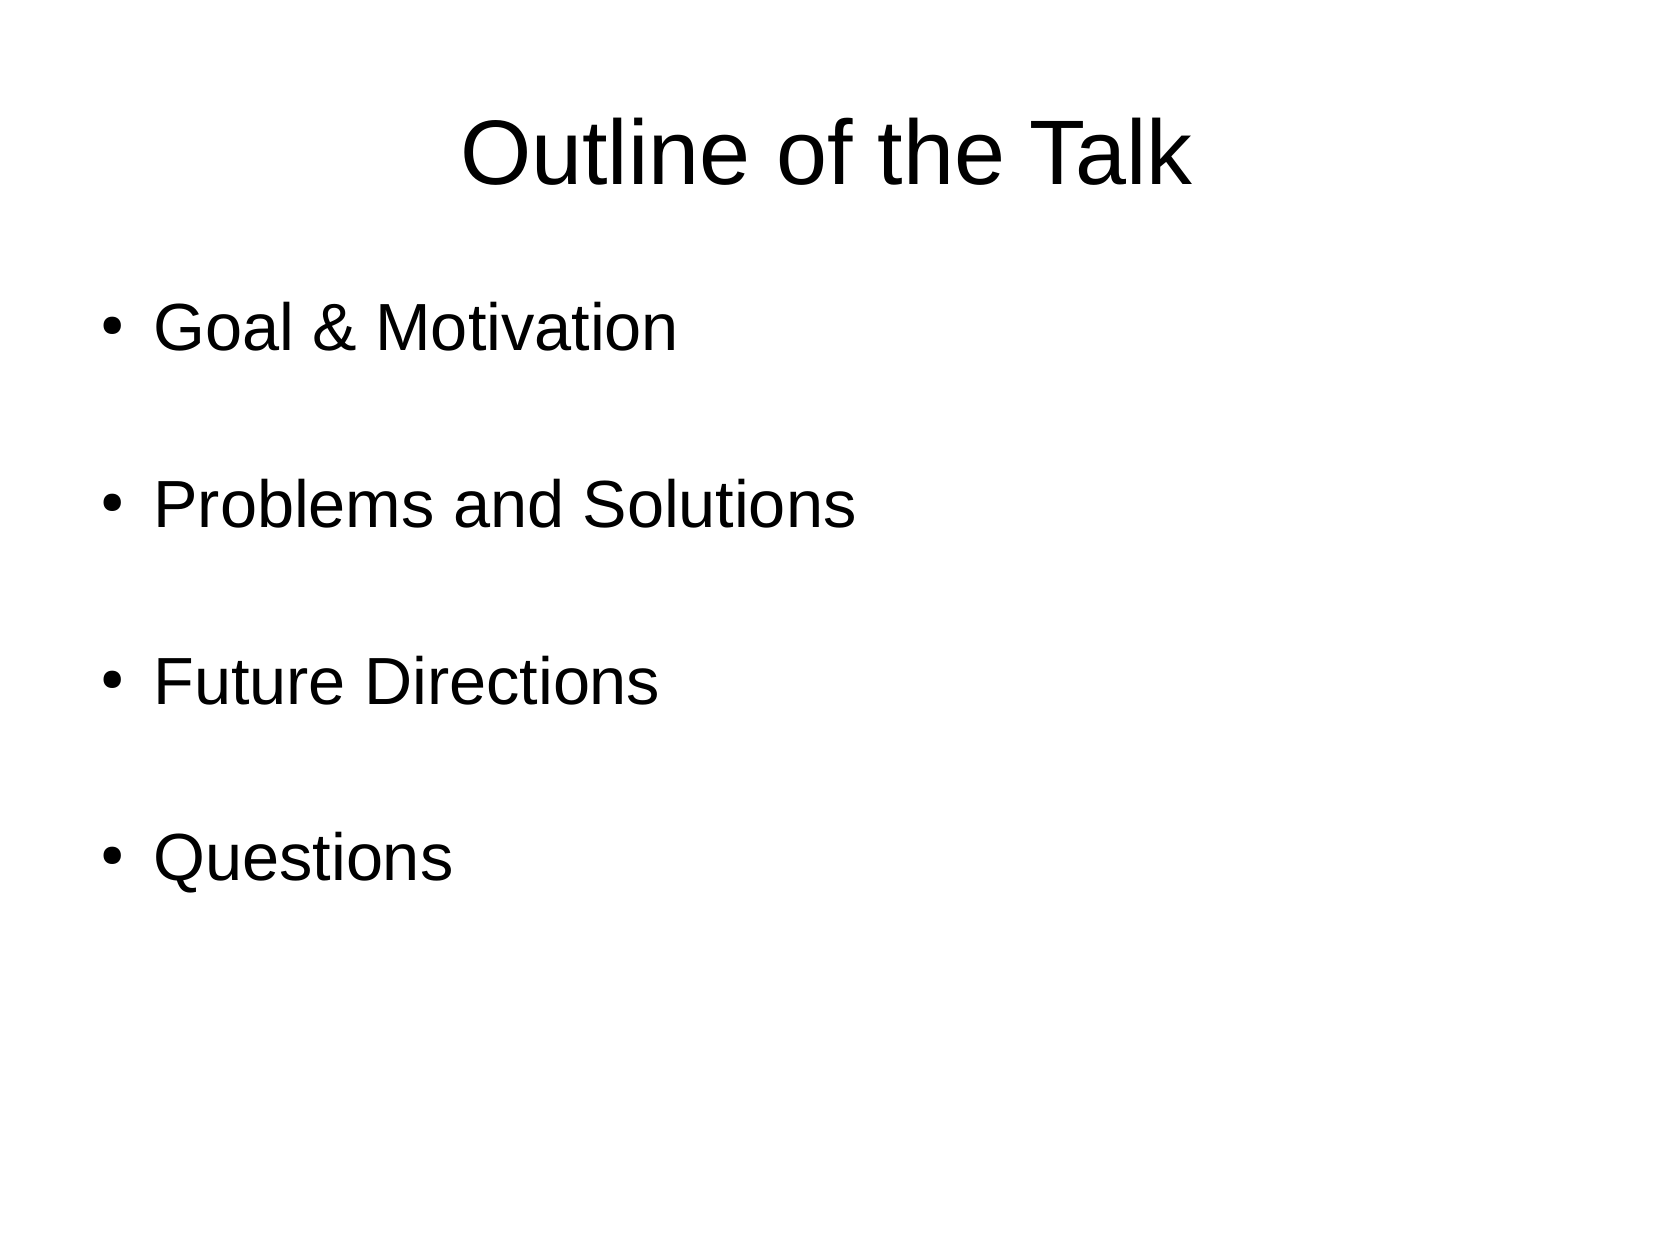

# Outline of the Talk
Goal & Motivation
Problems and Solutions
Future Directions
Questions